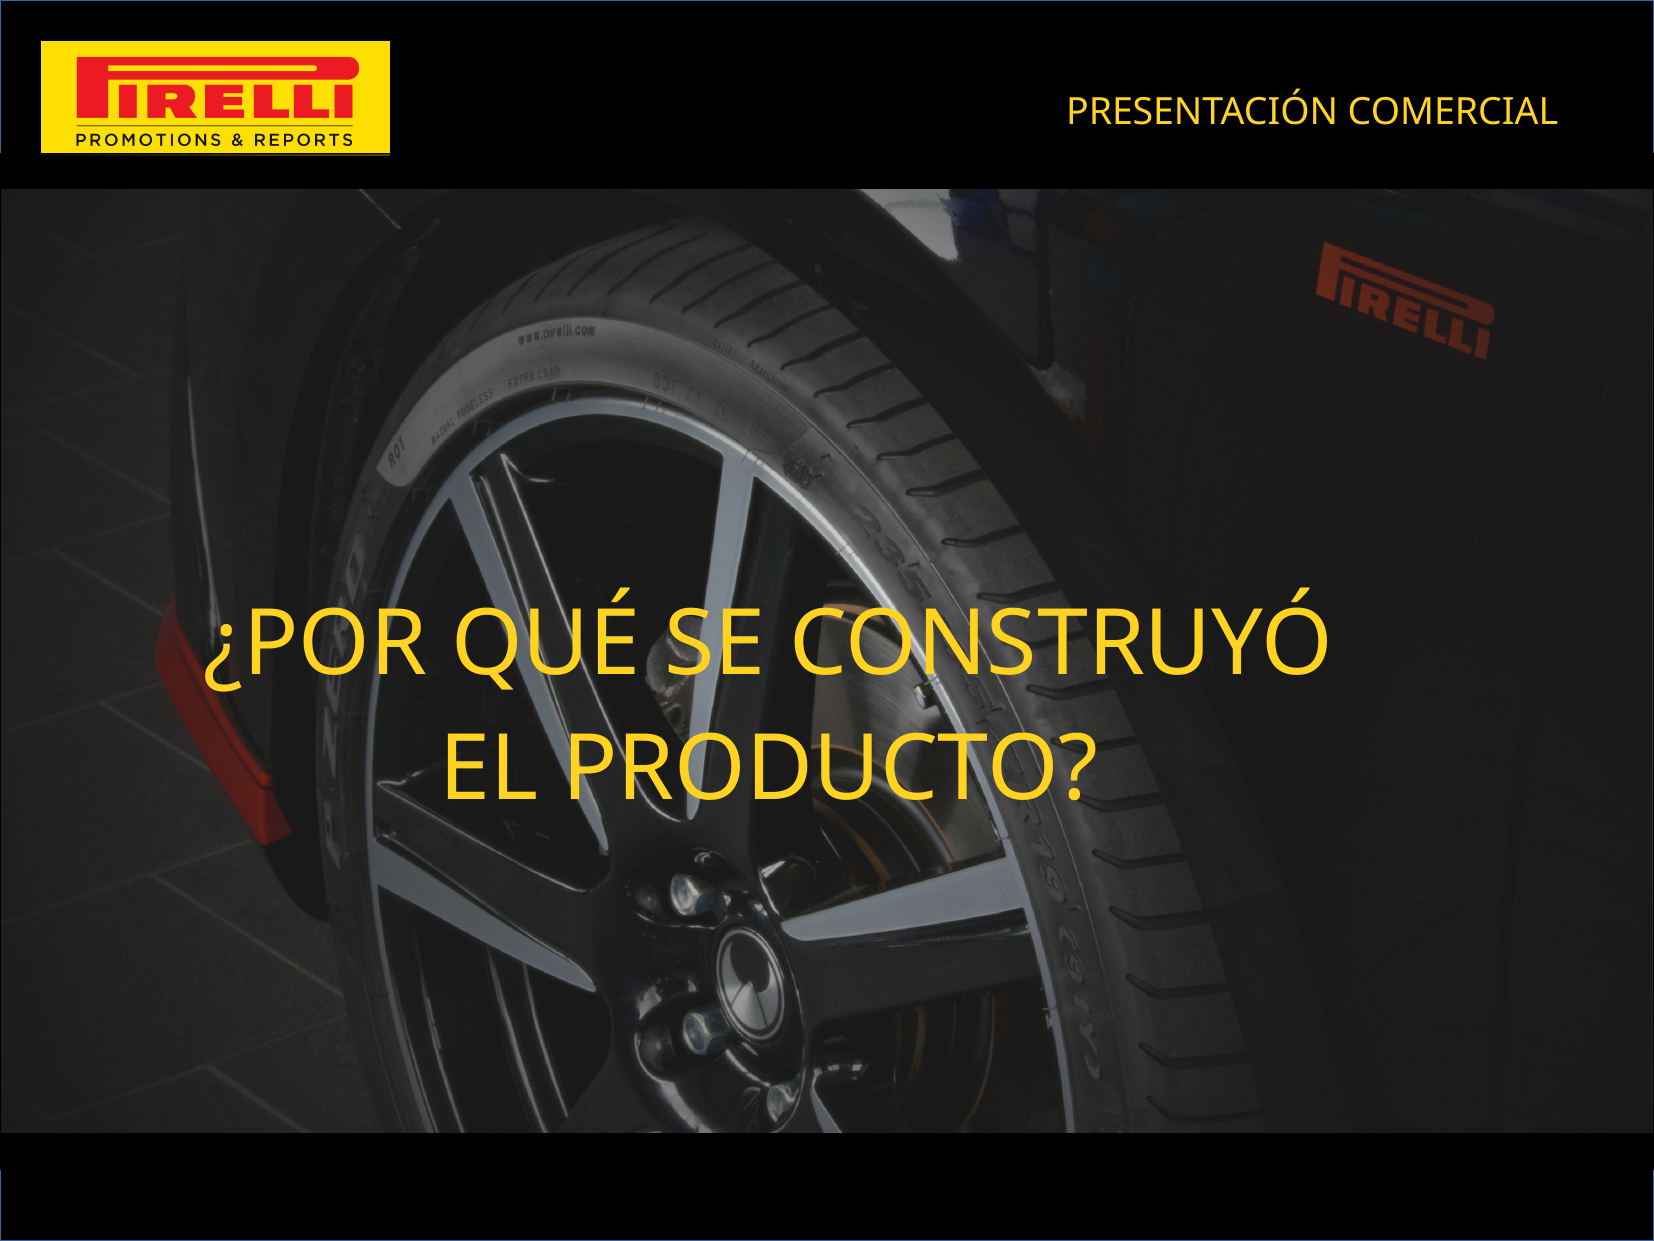

PRESENTACIÓN COMERCIAL
¿POR QUÉ SE CONSTRUYÓ
EL PRODUCTO?